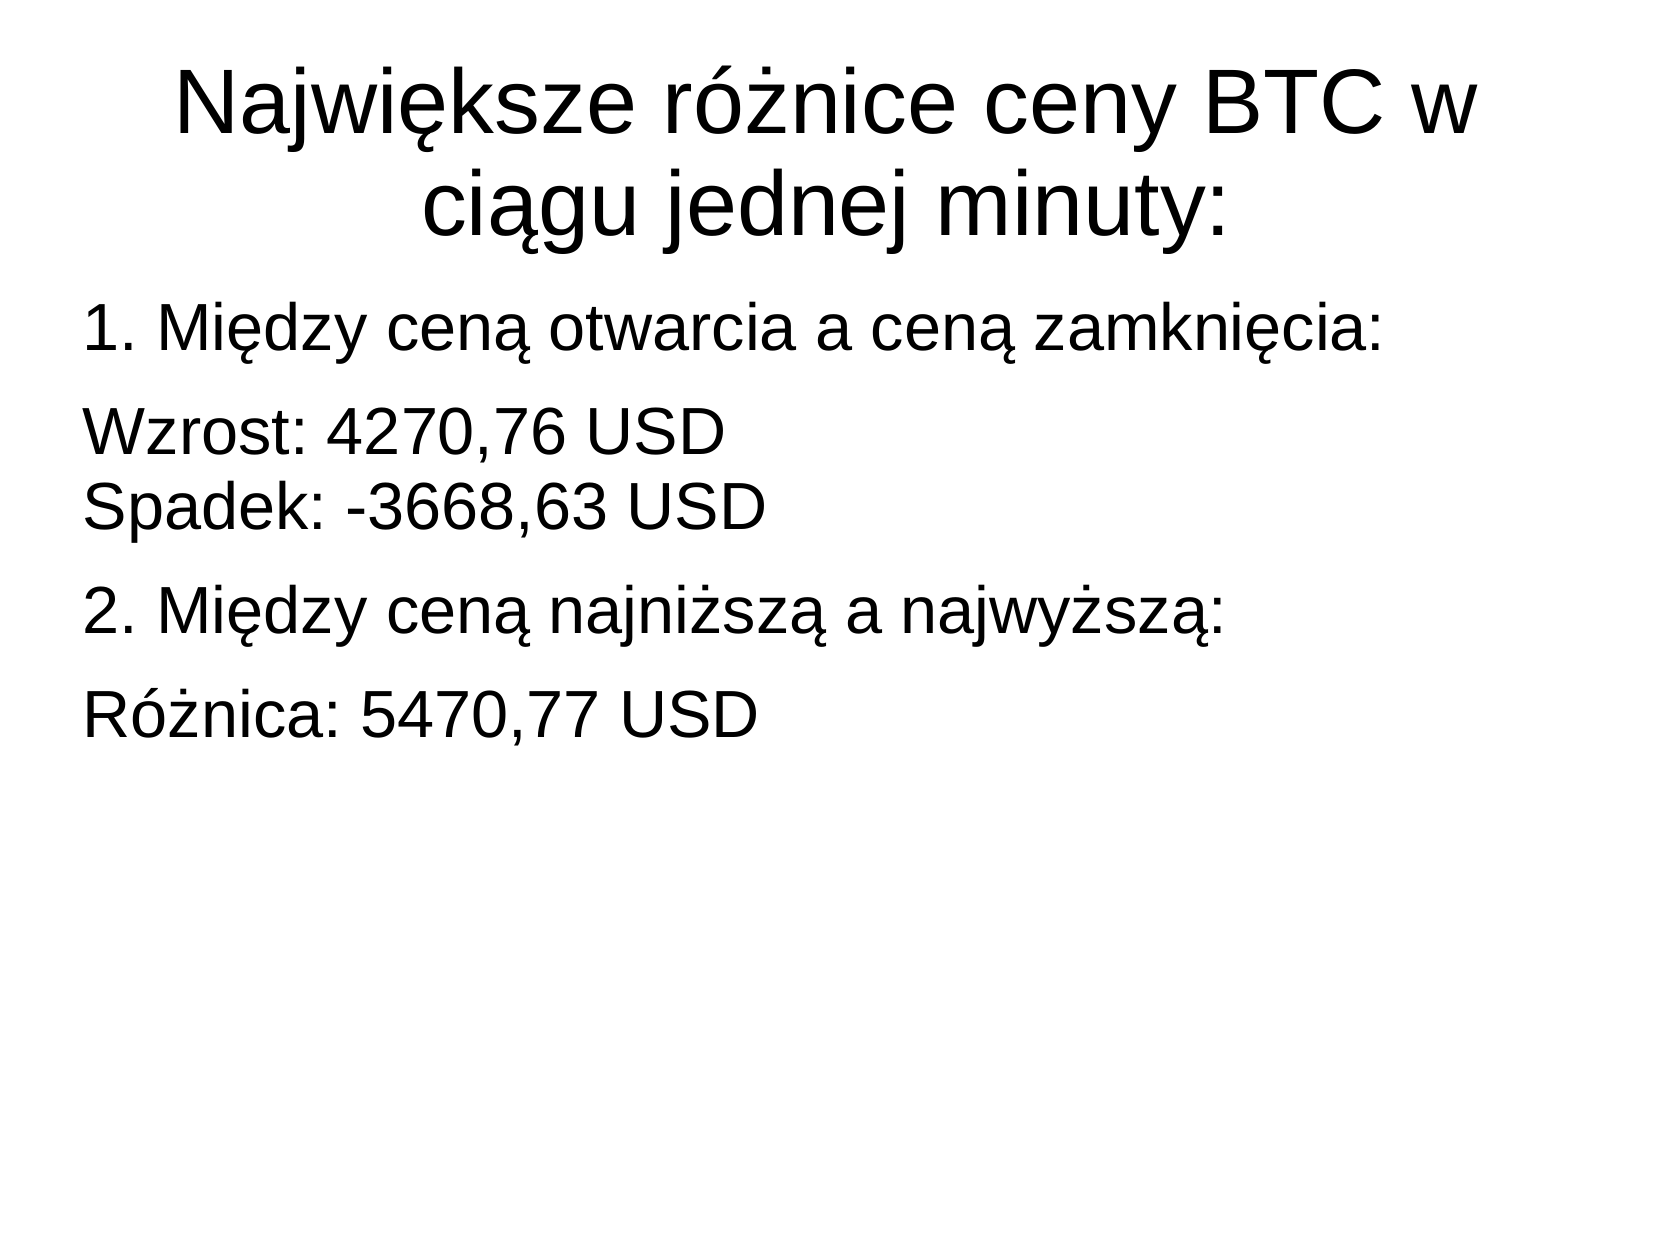

# Największe różnice ceny BTC w ciągu jednej minuty:
1. Między ceną otwarcia a ceną zamknięcia:
Wzrost: 4270,76 USD
Spadek: -3668,63 USD
2. Między ceną najniższą a najwyższą:
Różnica: 5470,77 USD